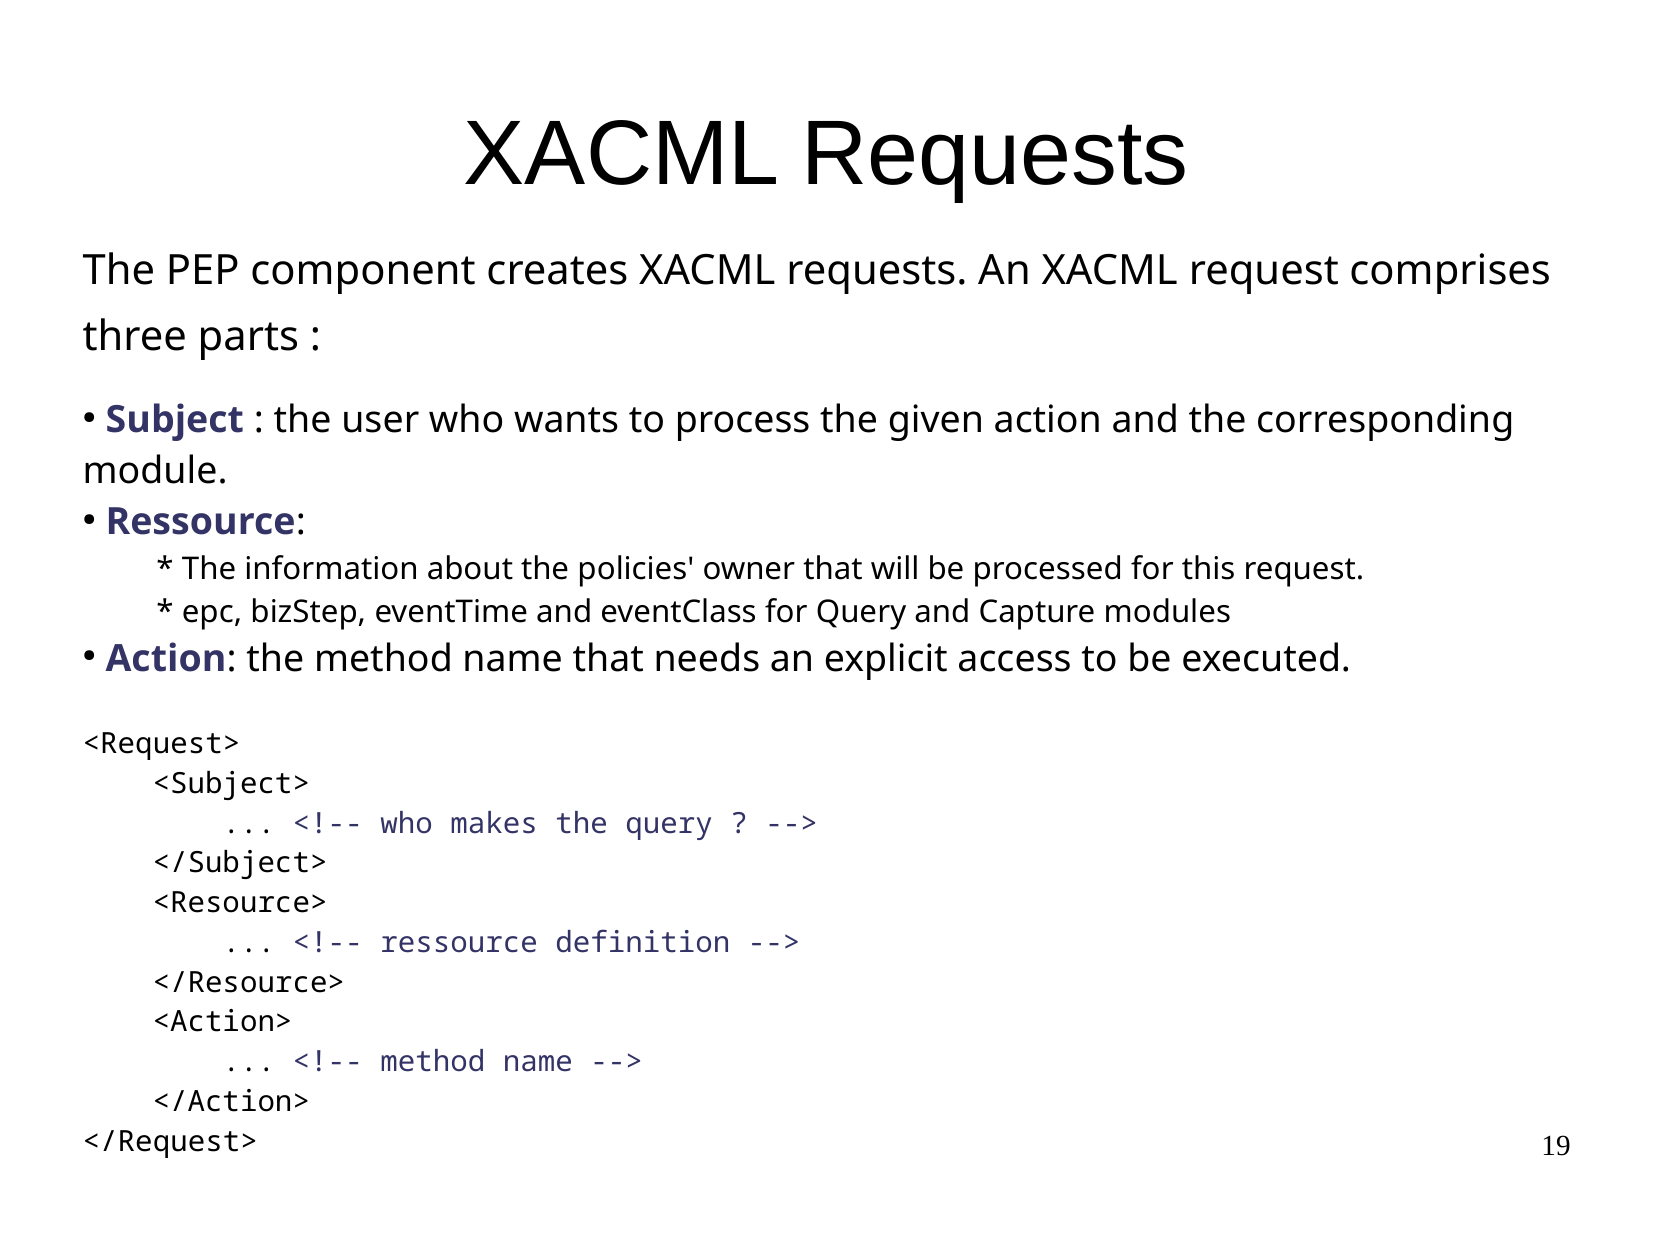

XACML Requests
# The PEP component creates XACML requests. An XACML request comprises three parts :
 Subject : the user who wants to process the given action and the corresponding module.
 Ressource:
	* The information about the policies' owner that will be processed for this request.
	* epc, bizStep, eventTime and eventClass for Query and Capture modules
 Action: the method name that needs an explicit access to be executed.
<Request>
 <Subject>
 ... <!-- who makes the query ? -->
 </Subject>
 <Resource>
 ... <!-- ressource definition -->
 </Resource>
 <Action>
 ... <!-- method name -->
 </Action>
</Request>
19